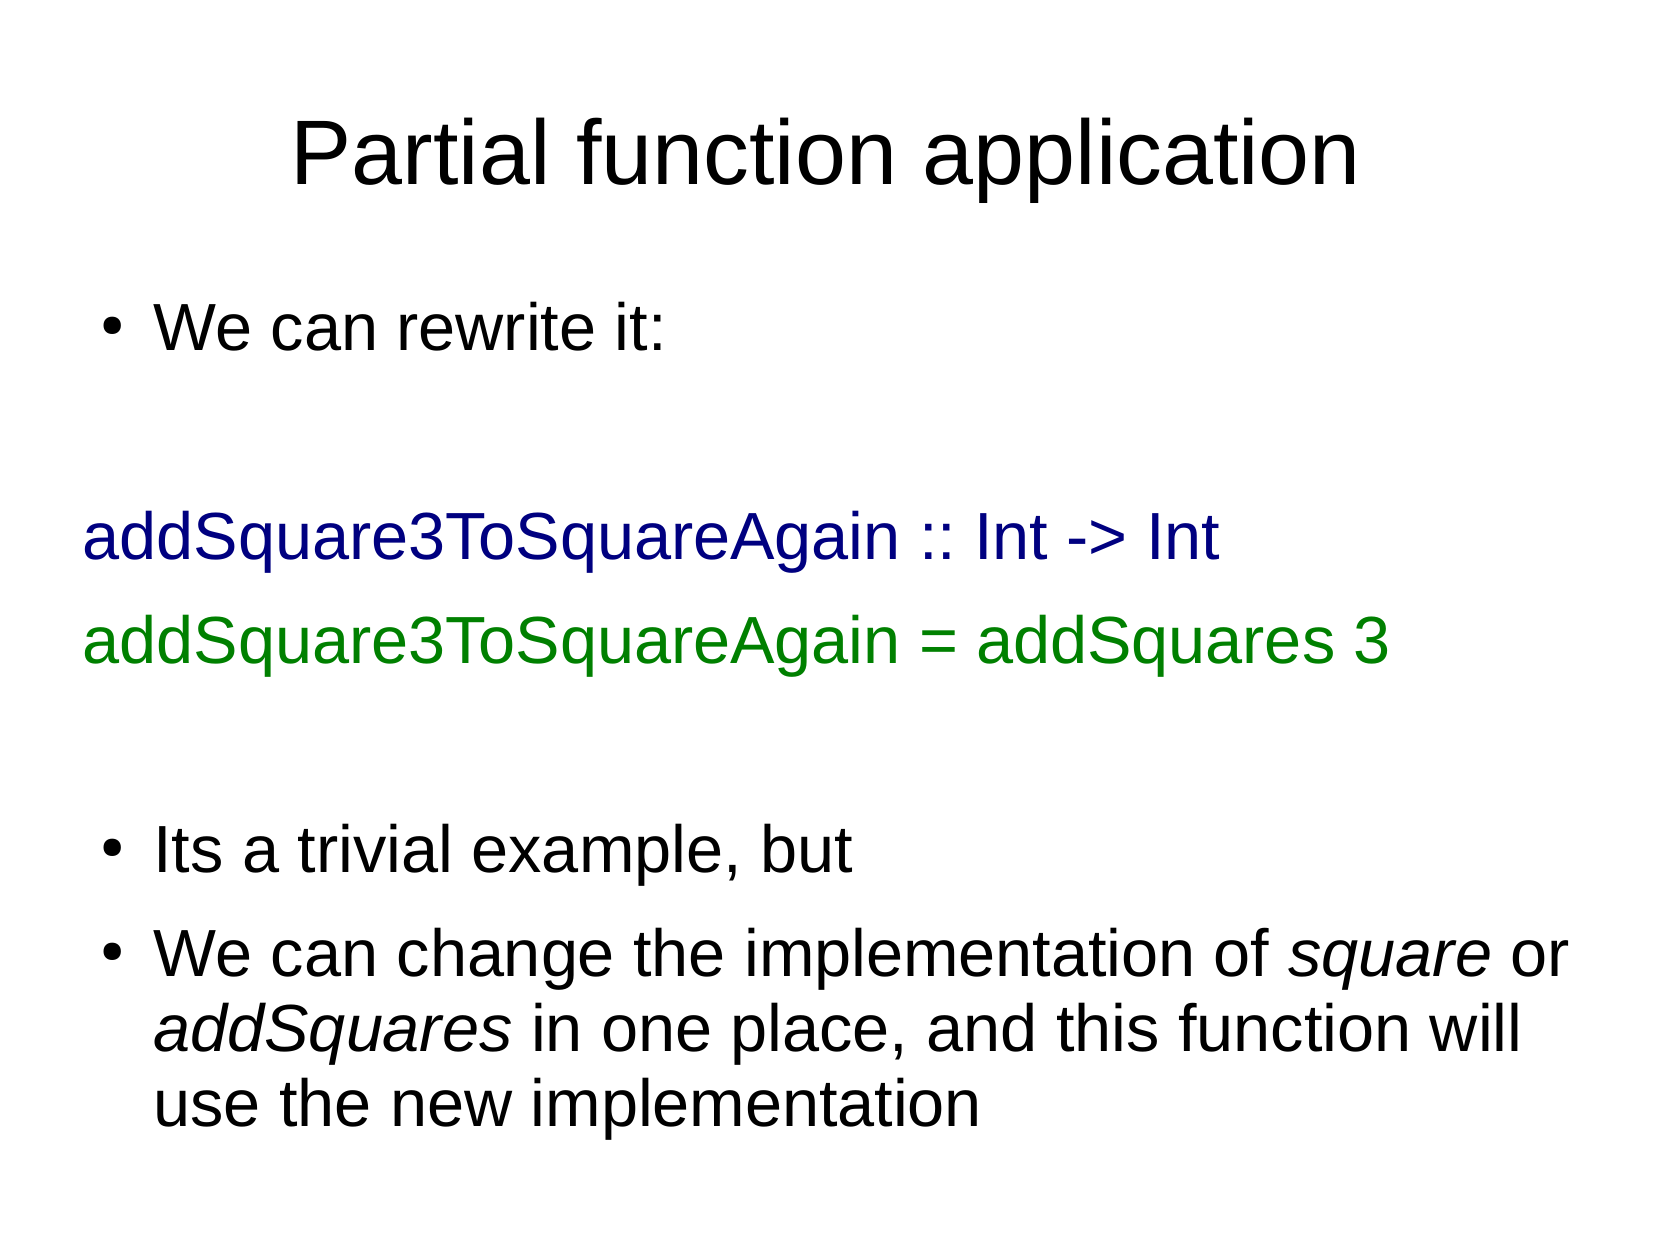

# Partial function application
We can rewrite it:
addSquare3ToSquareAgain :: Int -> Int
addSquare3ToSquareAgain = addSquares 3
Its a trivial example, but
We can change the implementation of square or addSquares in one place, and this function will use the new implementation